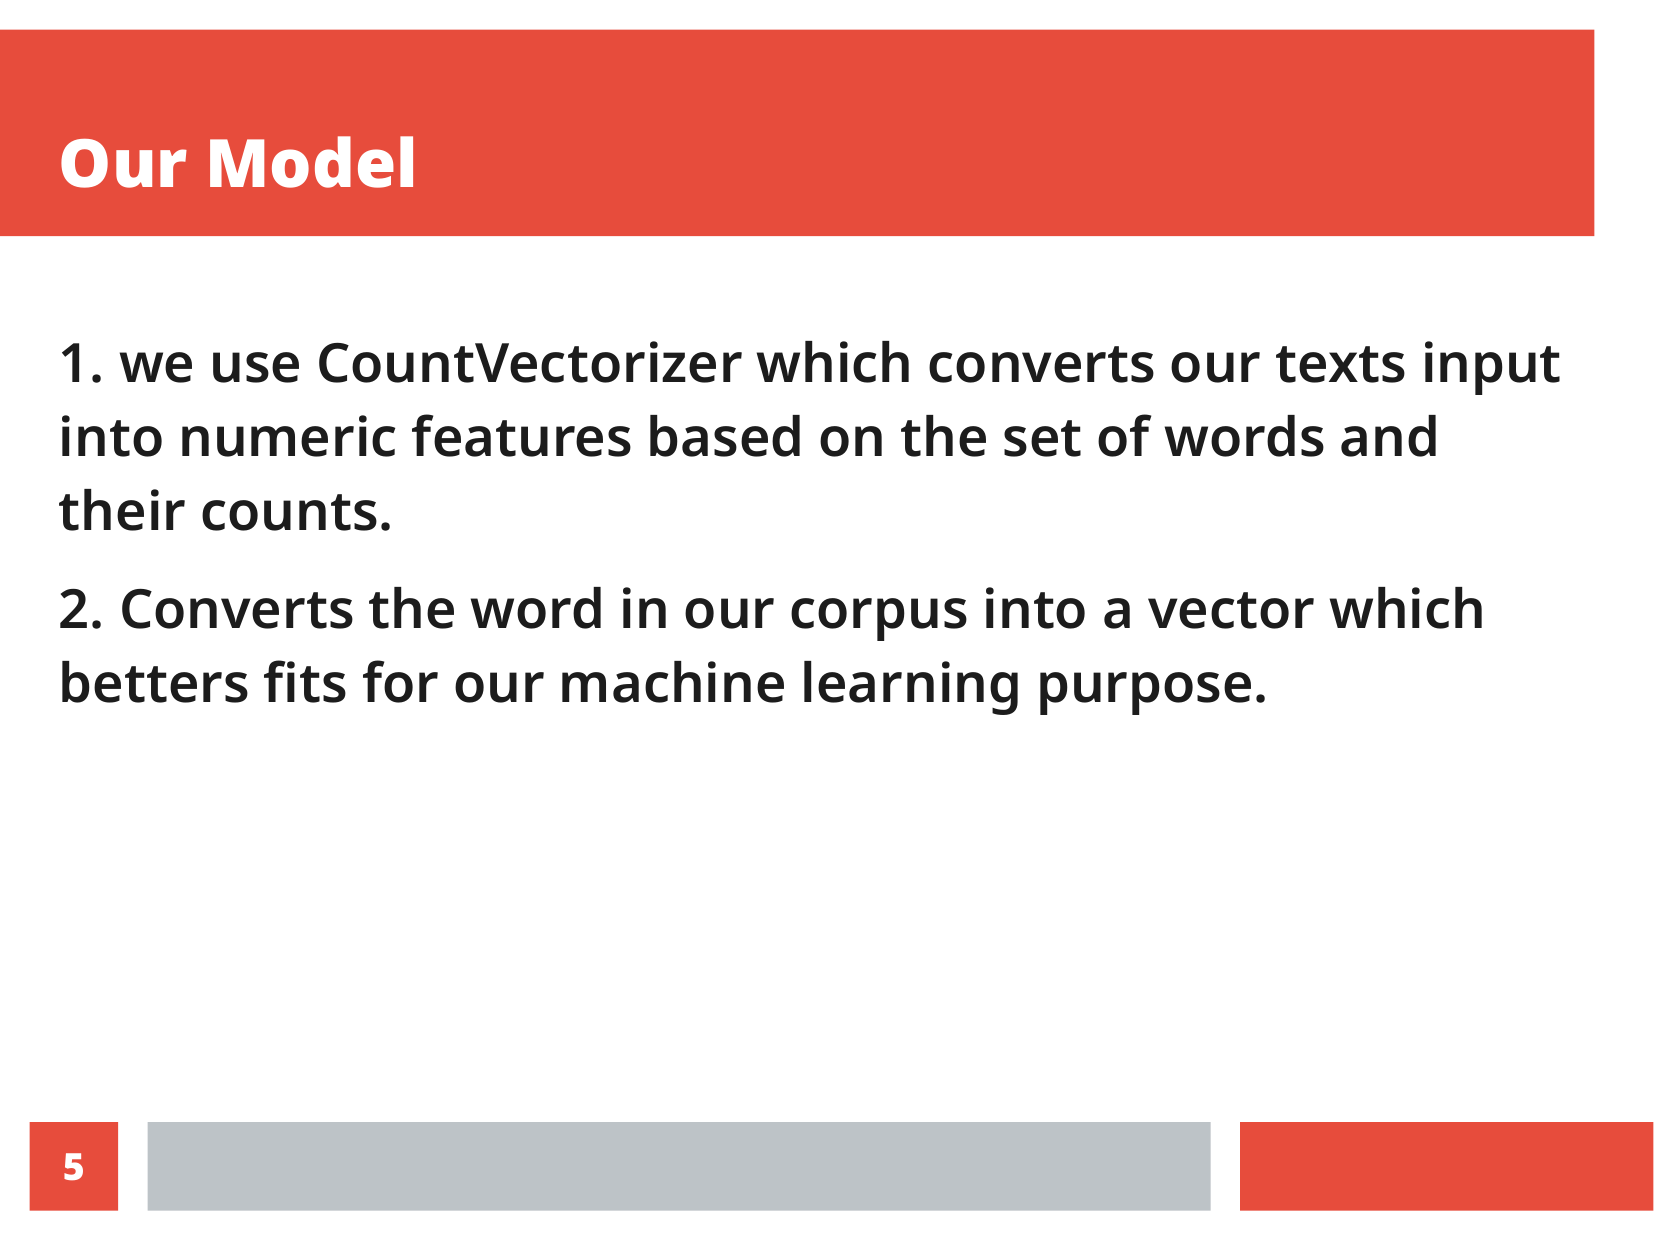

# Our Model
1. we use CountVectorizer which converts our texts input into numeric features based on the set of words and their counts.
2. Converts the word in our corpus into a vector which betters fits for our machine learning purpose.
5